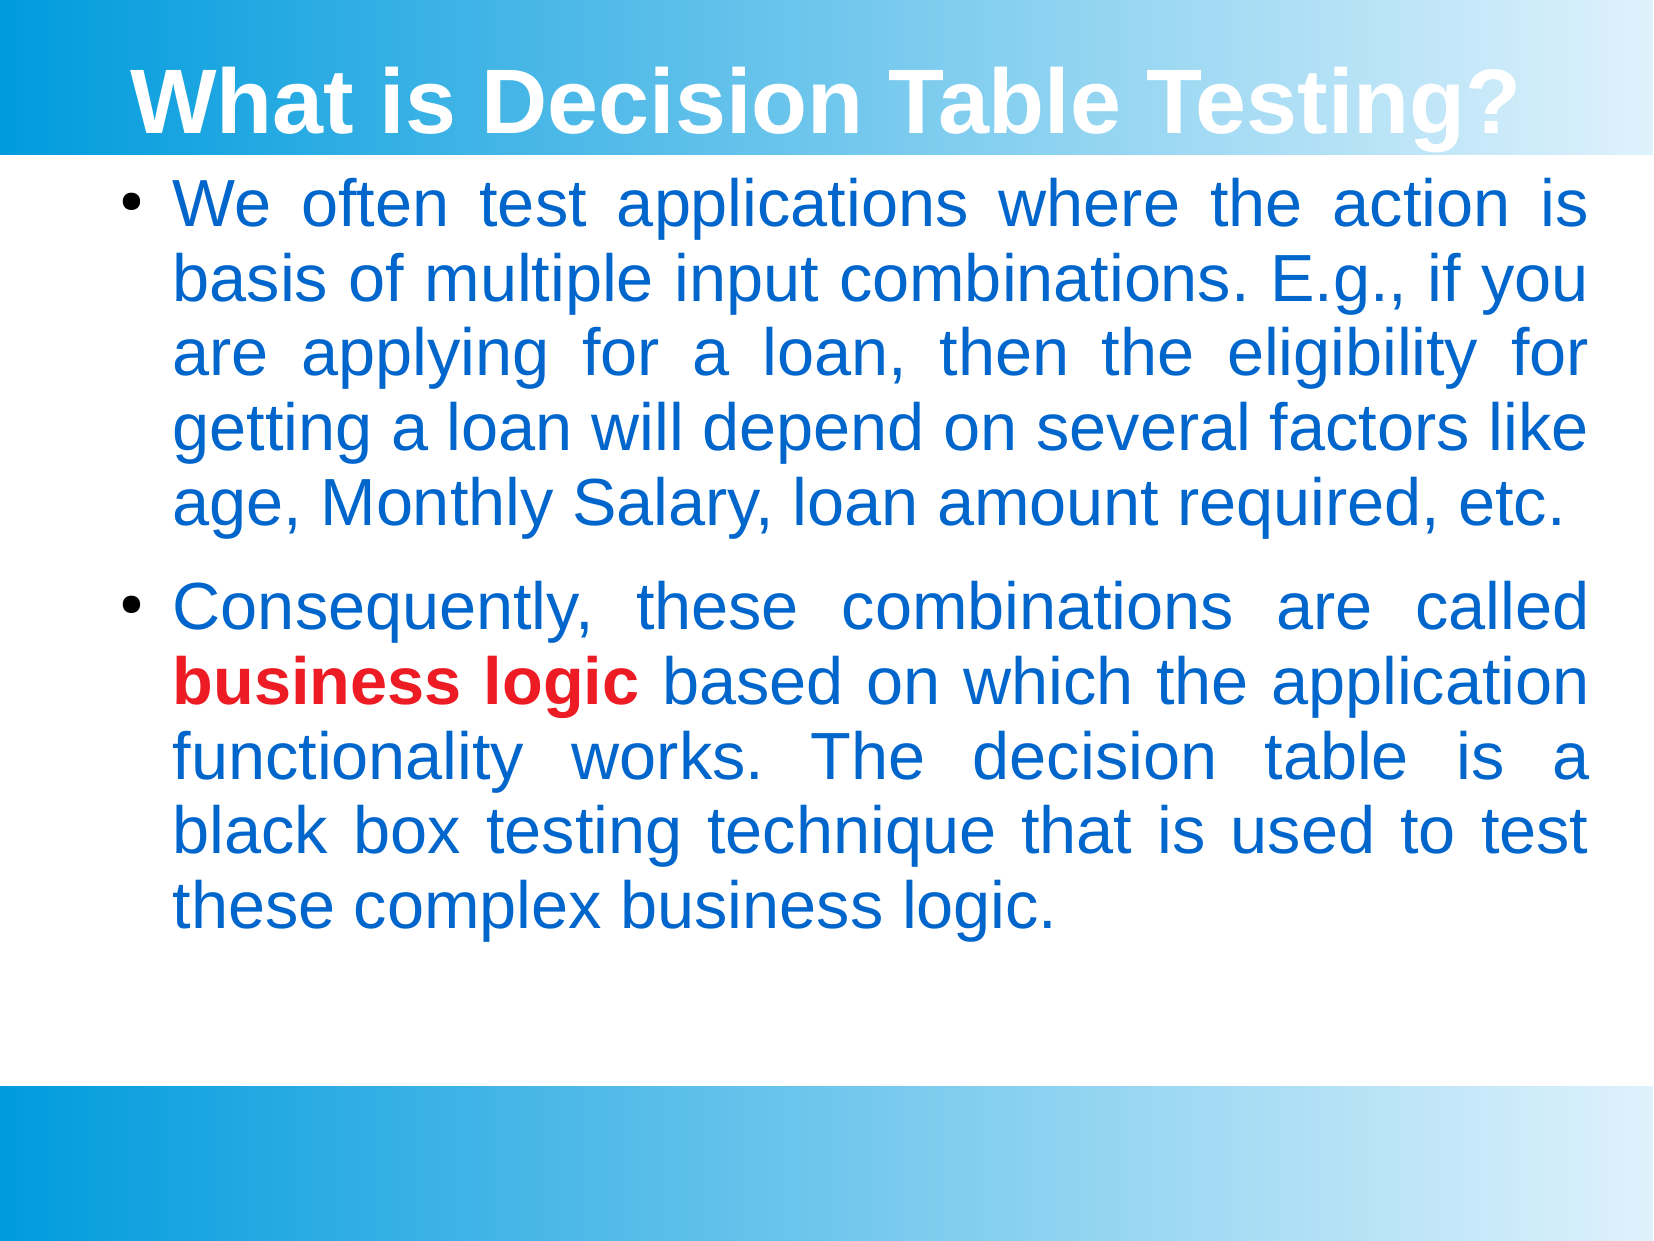

# What is Decision Table Testing?
We often test applications where the action is basis of multiple input combinations. E.g., if you are applying for a loan, then the eligibility for getting a loan will depend on several factors like age, Monthly Salary, loan amount required, etc.
Consequently, these combinations are called business logic based on which the application functionality works. The decision table is a black box testing technique that is used to test these complex business logic.